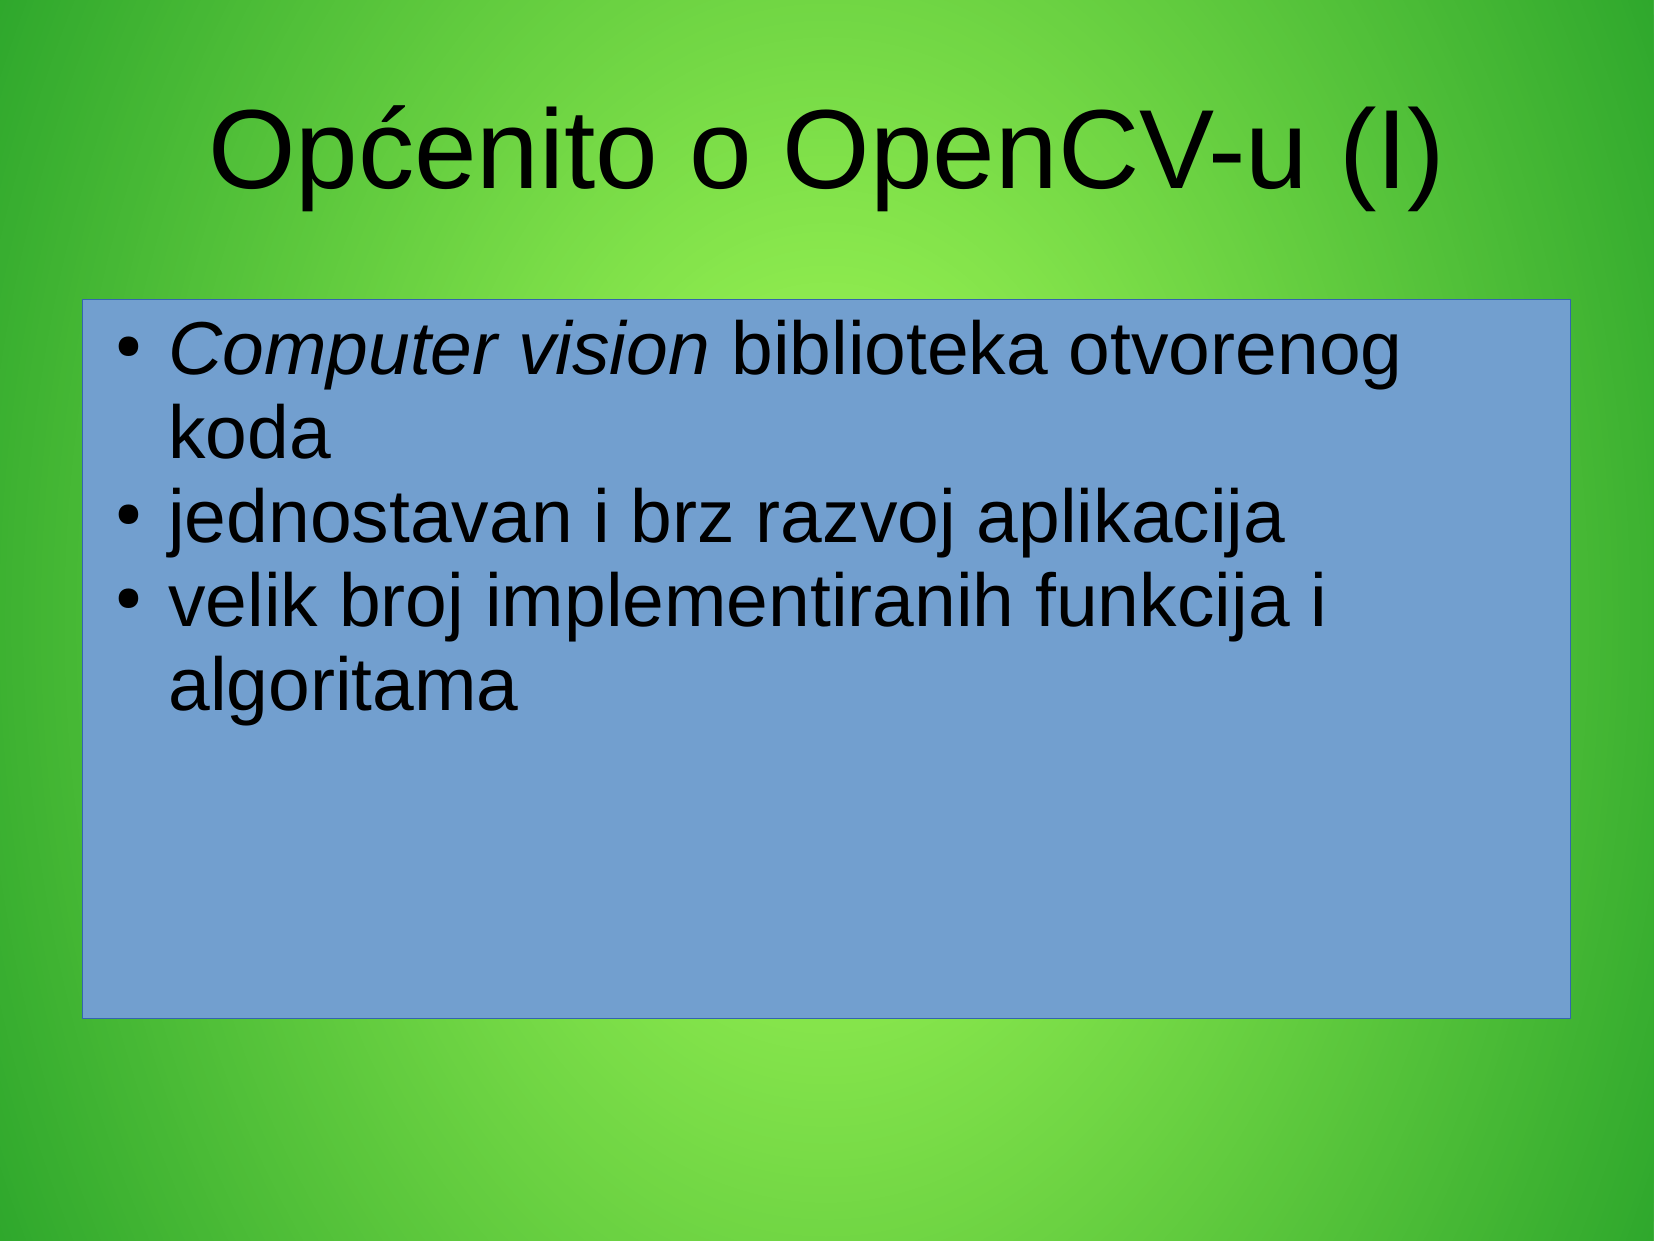

# Općenito o OpenCV-u (I)
Computer vision biblioteka otvorenog koda
jednostavan i brz razvoj aplikacija
velik broj implementiranih funkcija i algoritama